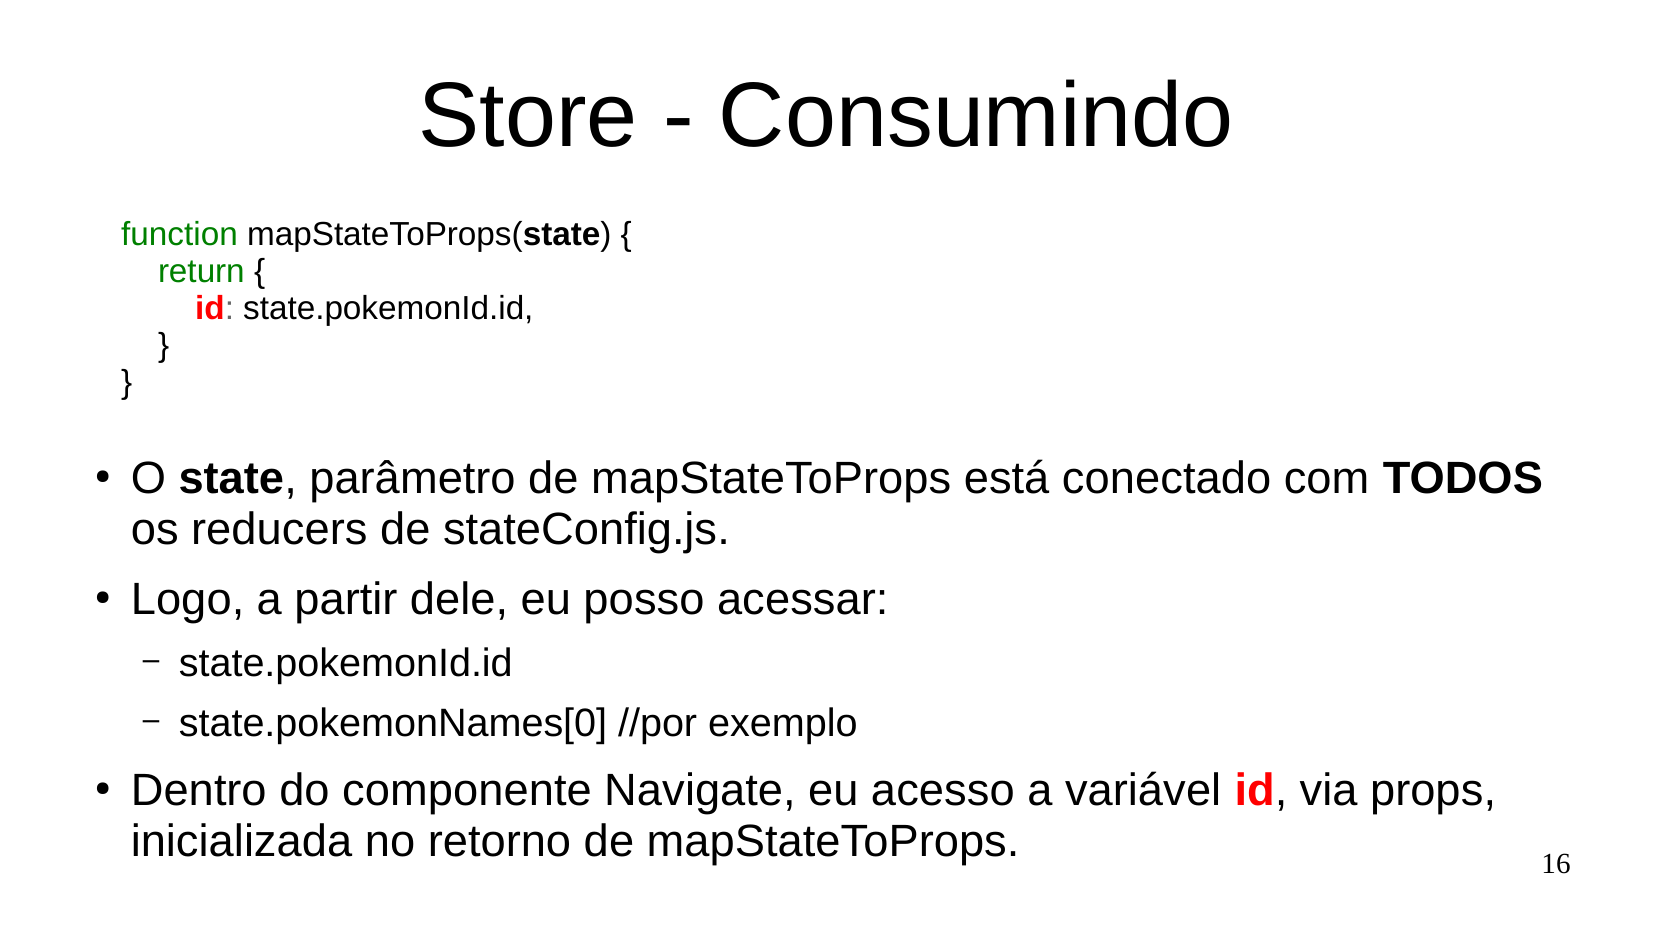

# Store - Consumindo
function mapStateToProps(state) {
 return {
 id: state.pokemonId.id,
 }
}
O state, parâmetro de mapStateToProps está conectado com TODOS os reducers de stateConfig.js.
Logo, a partir dele, eu posso acessar:
state.pokemonId.id
state.pokemonNames[0] //por exemplo
Dentro do componente Navigate, eu acesso a variável id, via props, inicializada no retorno de mapStateToProps.
16